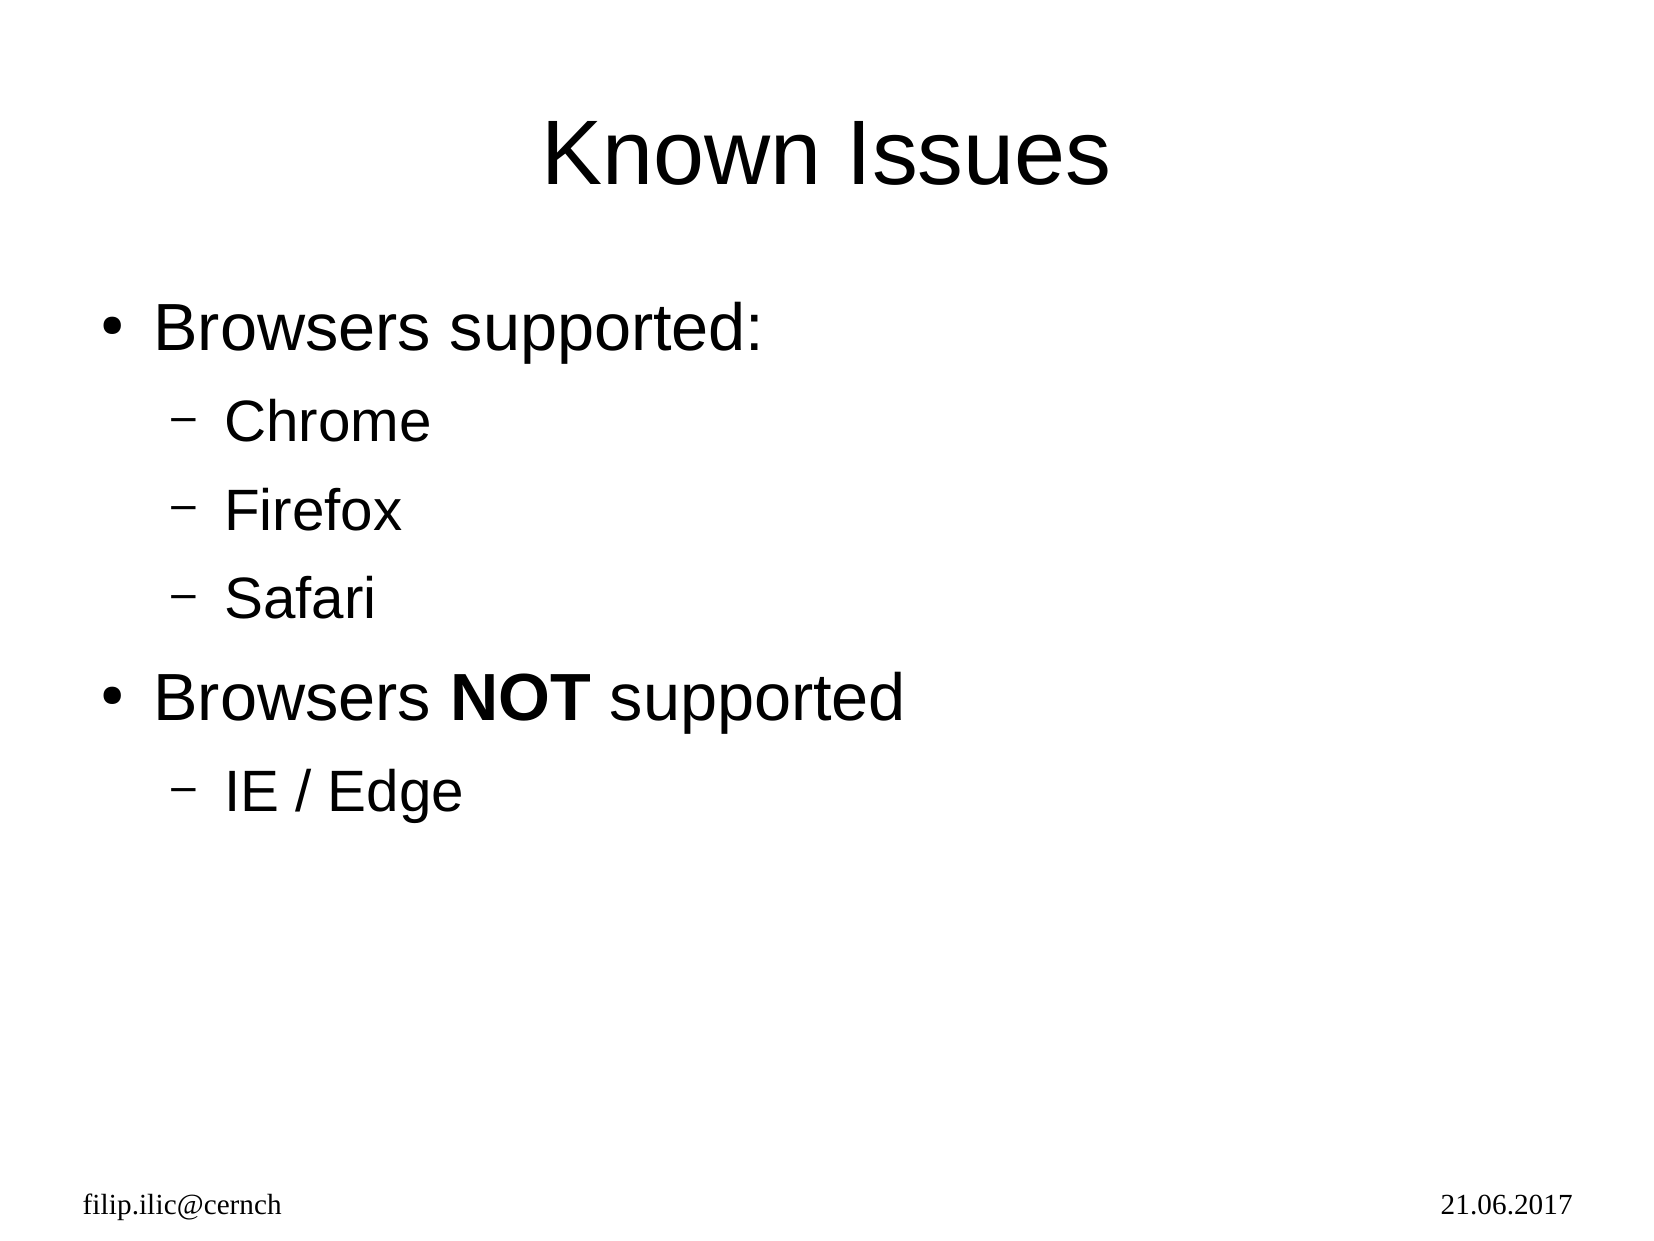

# Known Issues
Browsers supported:
Chrome
Firefox
Safari
Browsers NOT supported
IE / Edge